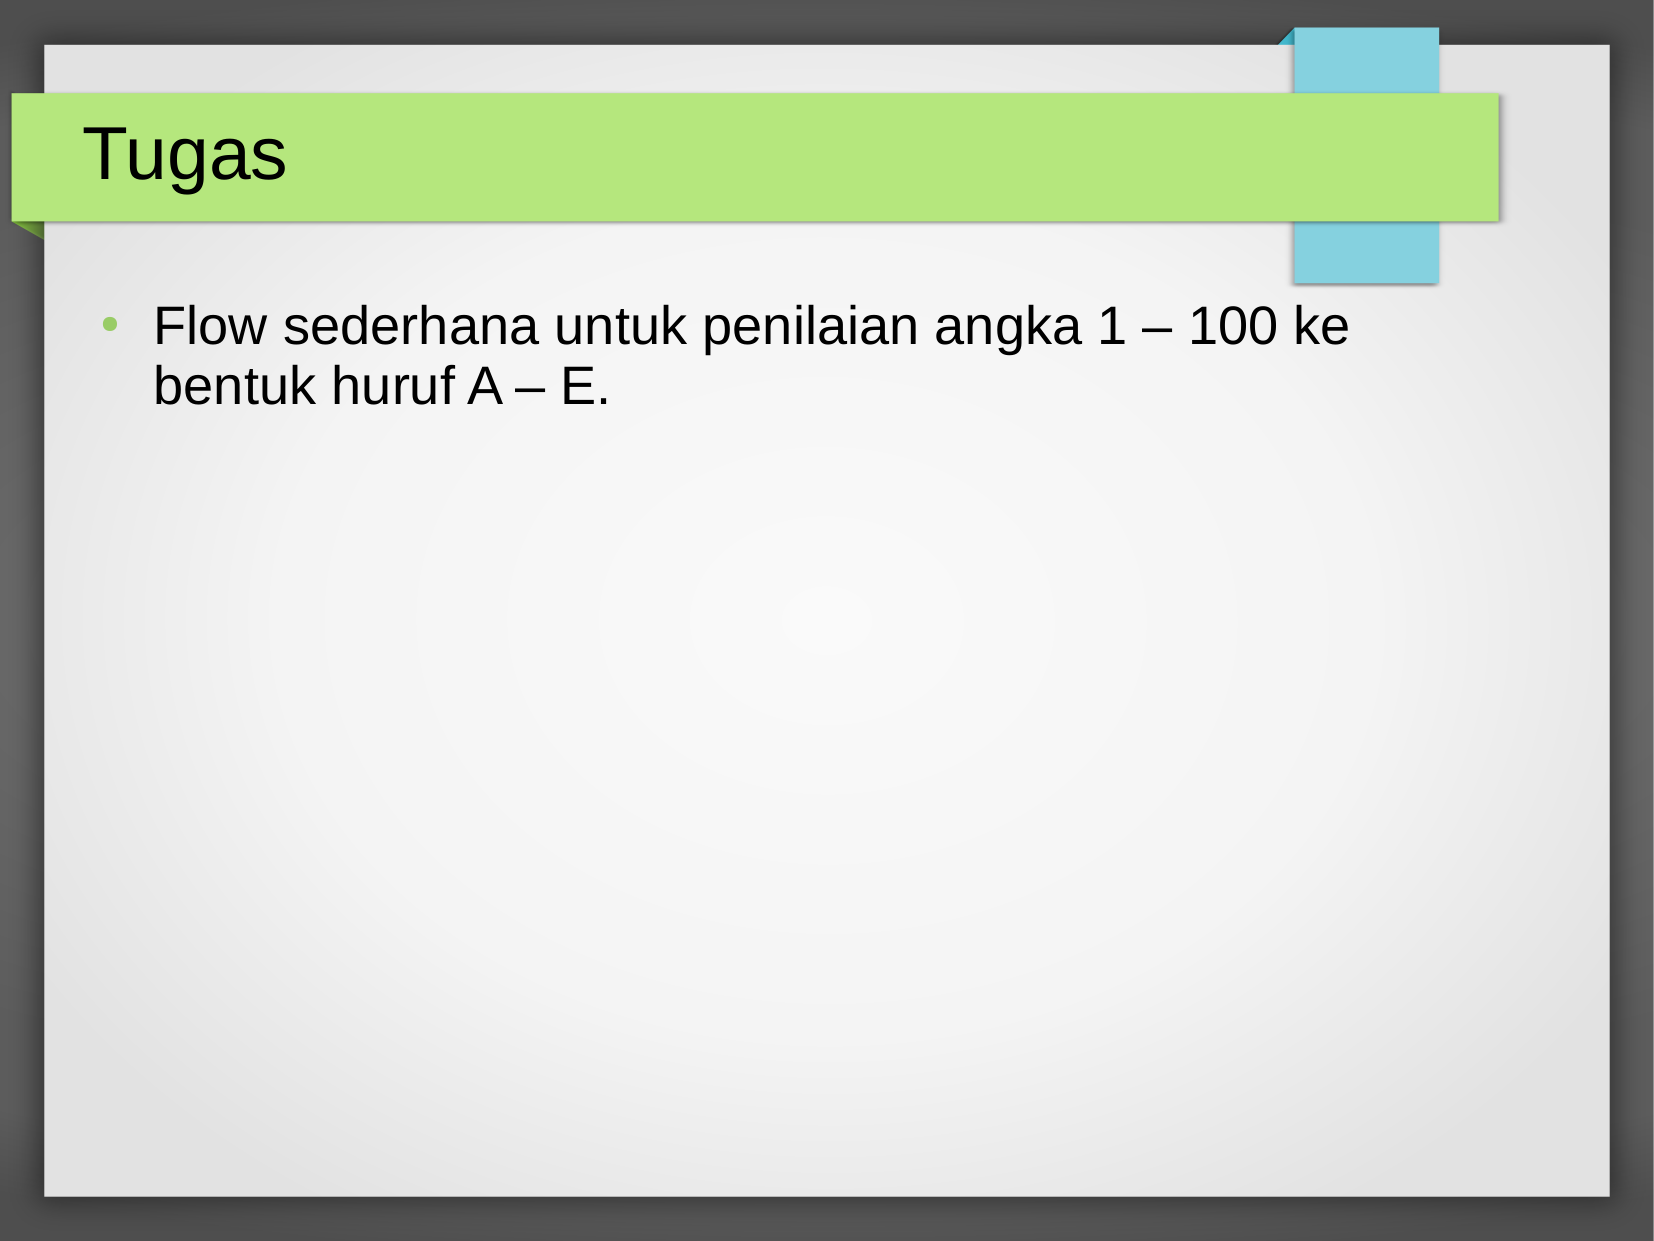

# Tugas
Flow sederhana untuk penilaian angka 1 – 100 ke bentuk huruf A – E.